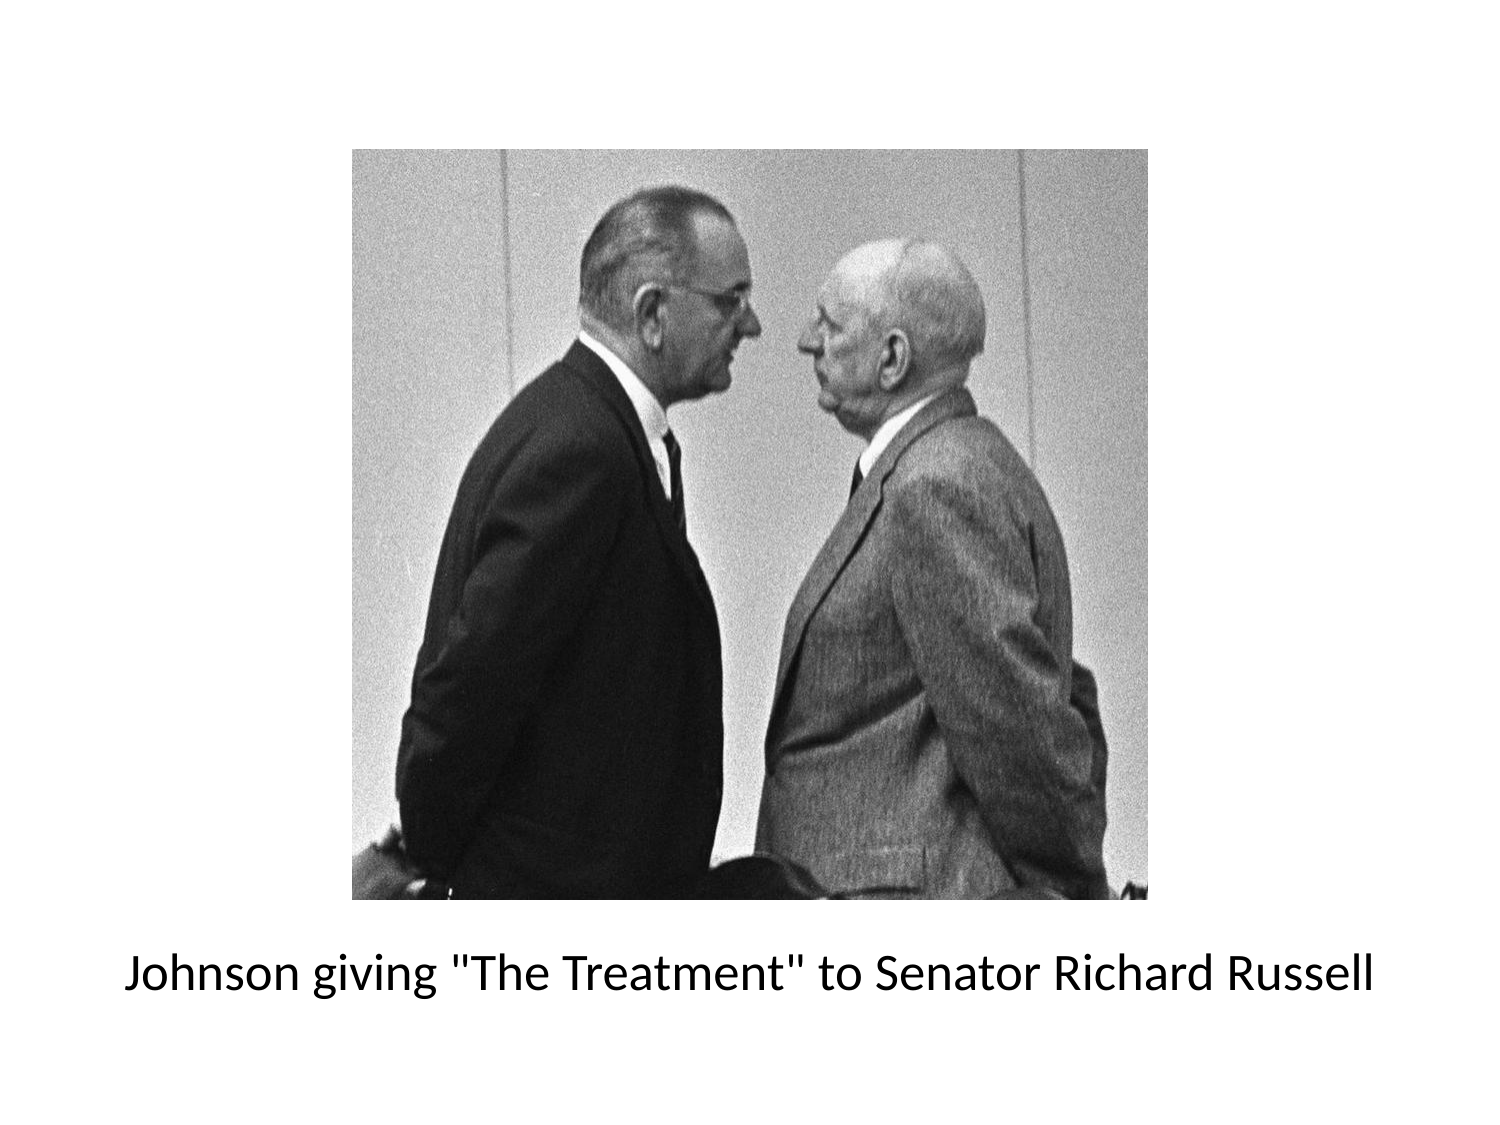

Johnson giving "The Treatment" to Senator Richard Russell